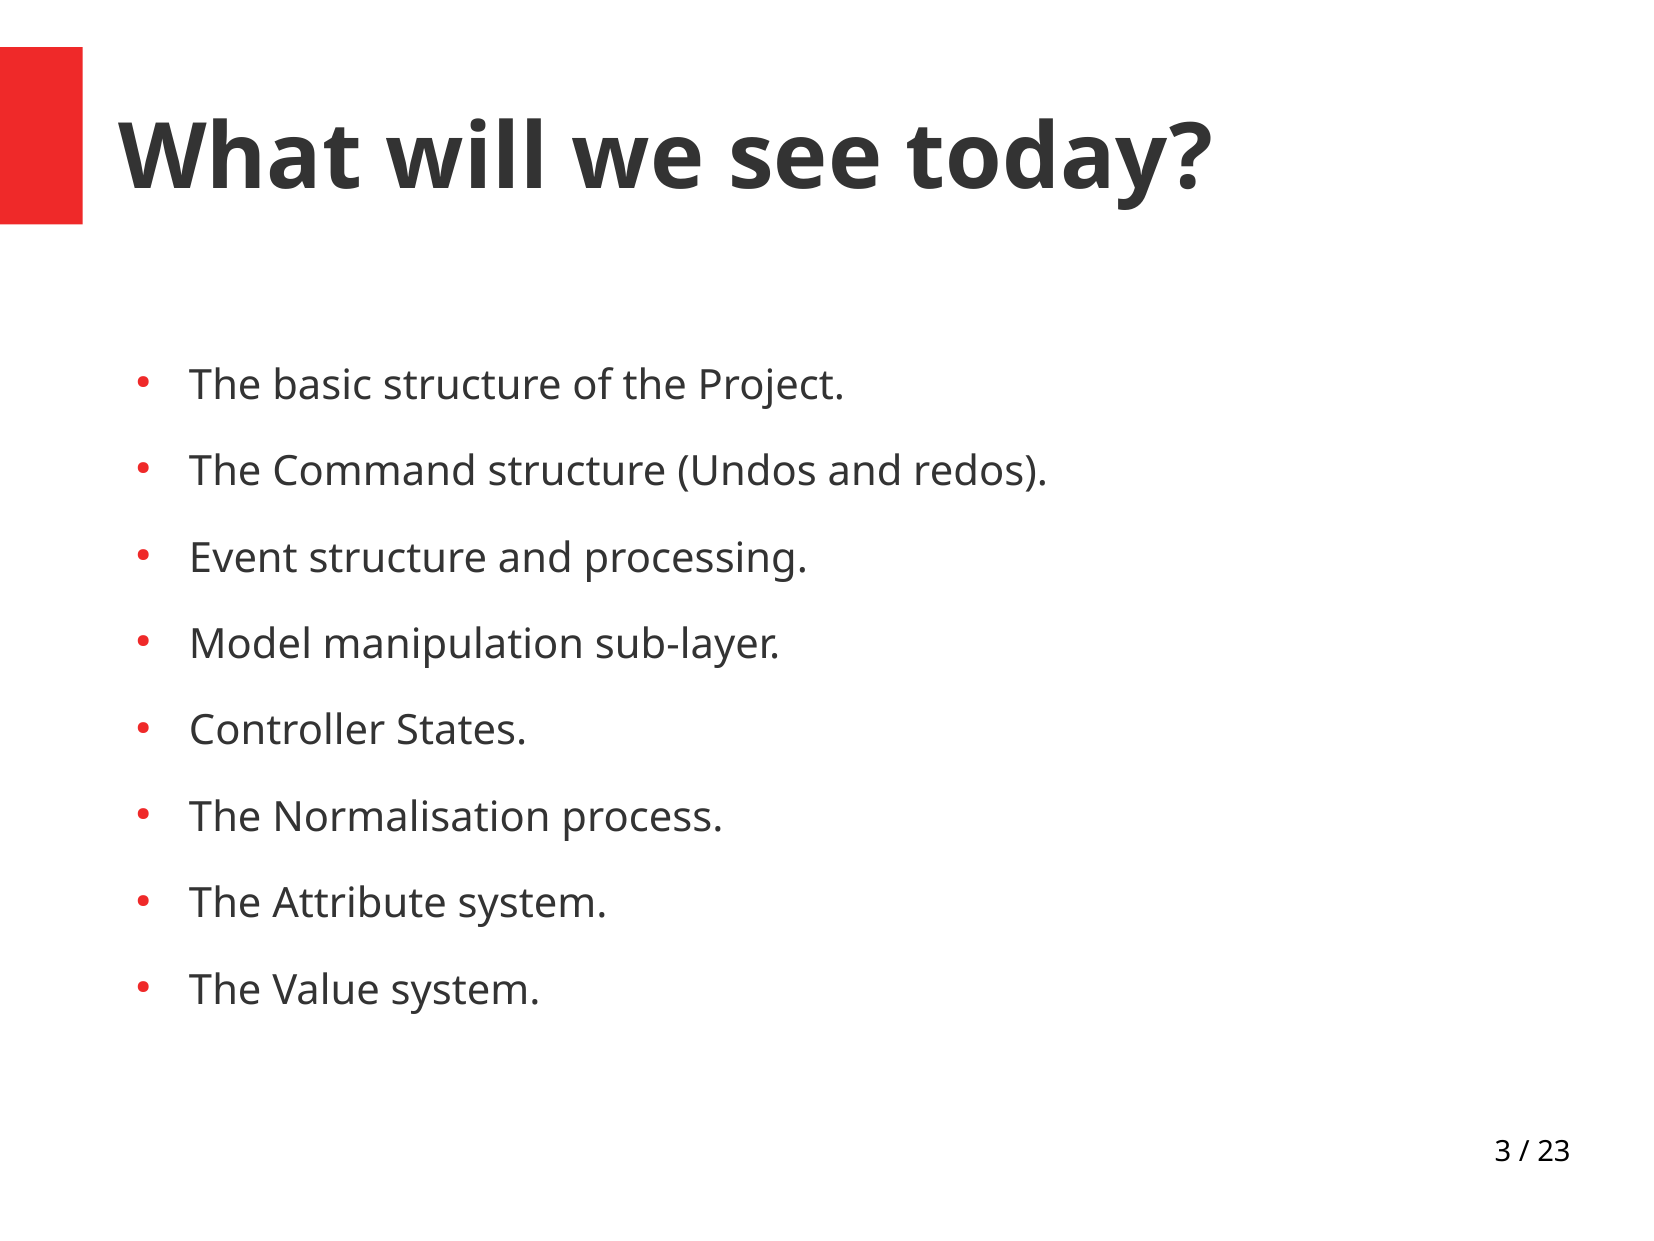

# What will we see today?
The basic structure of the Project.
The Command structure (Undos and redos).
Event structure and processing.
Model manipulation sub-layer.
Controller States.
The Normalisation process.
The Attribute system.
The Value system.
3